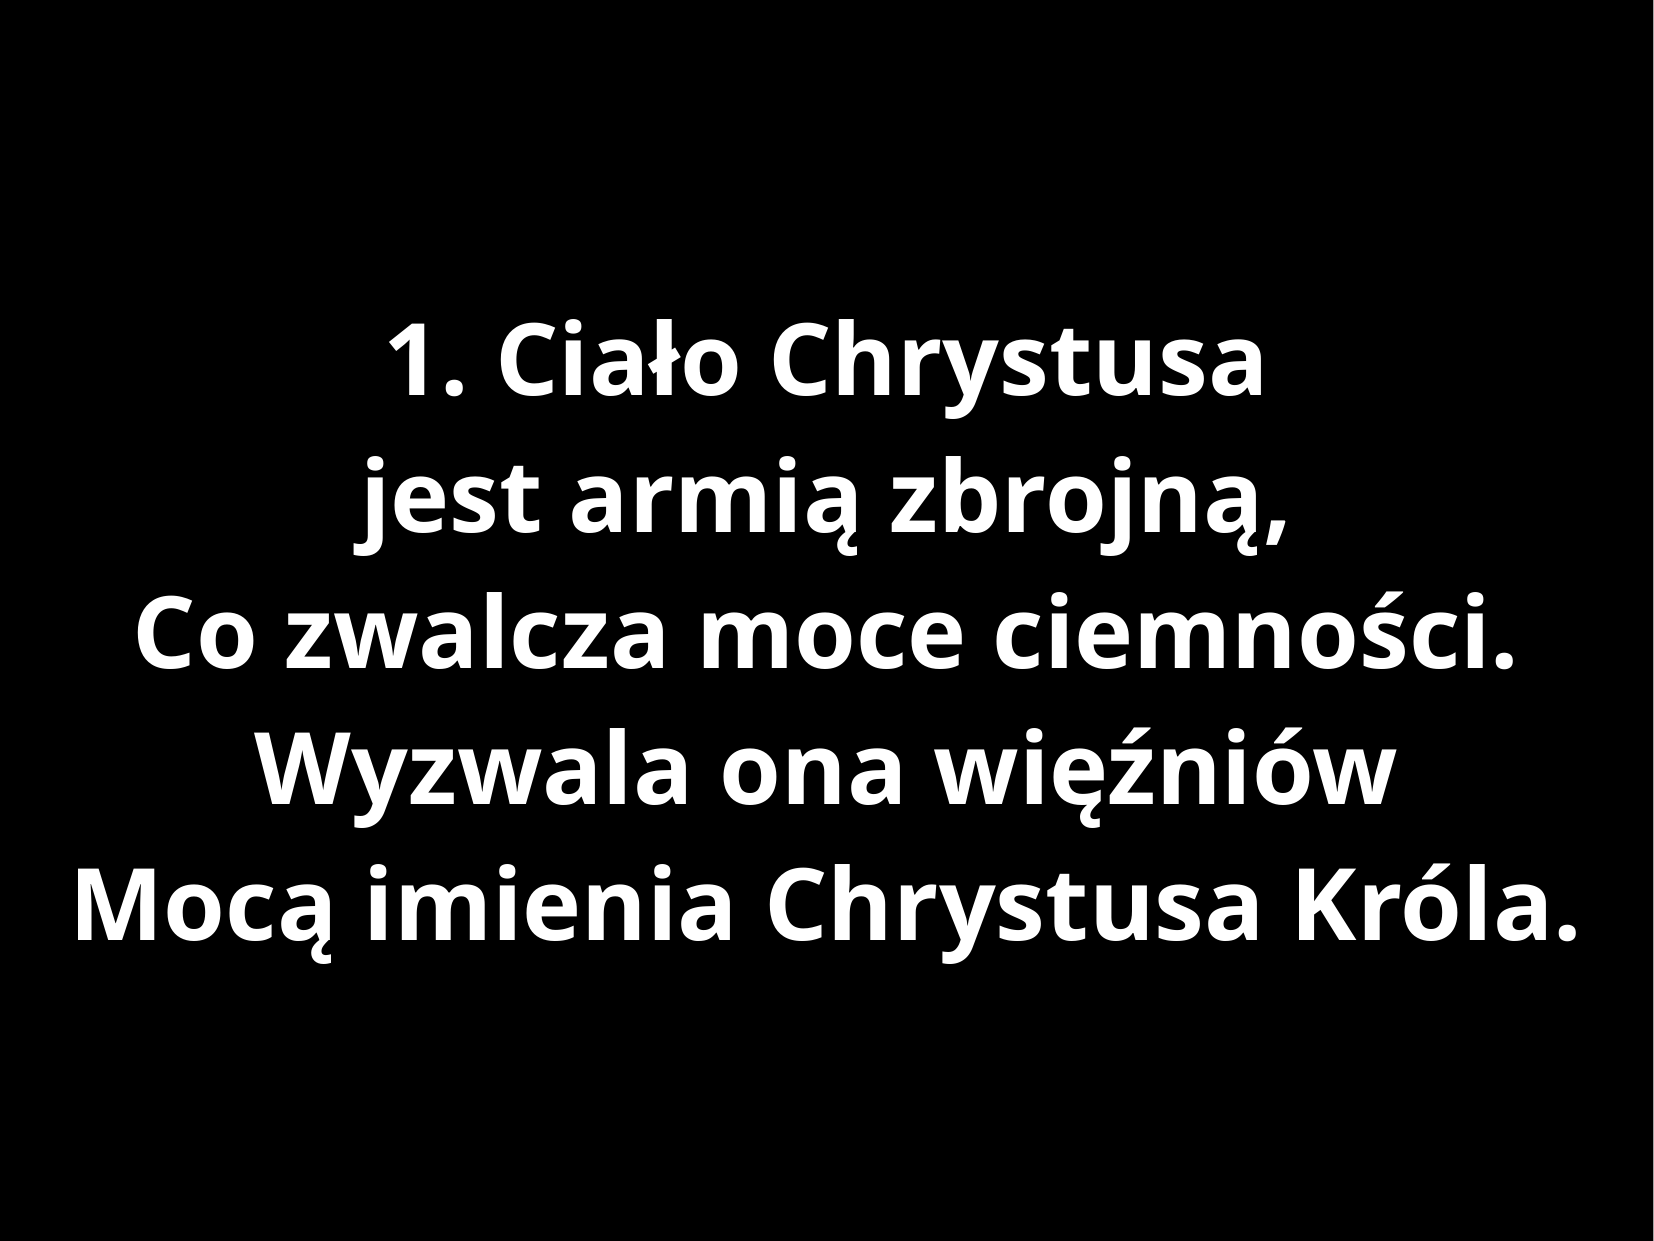

# 1. Ciało Chrystusa jest armią zbrojną, Co zwalcza moce ciemności. Wyzwala ona więźniów Mocą imienia Chrystusa Króla.